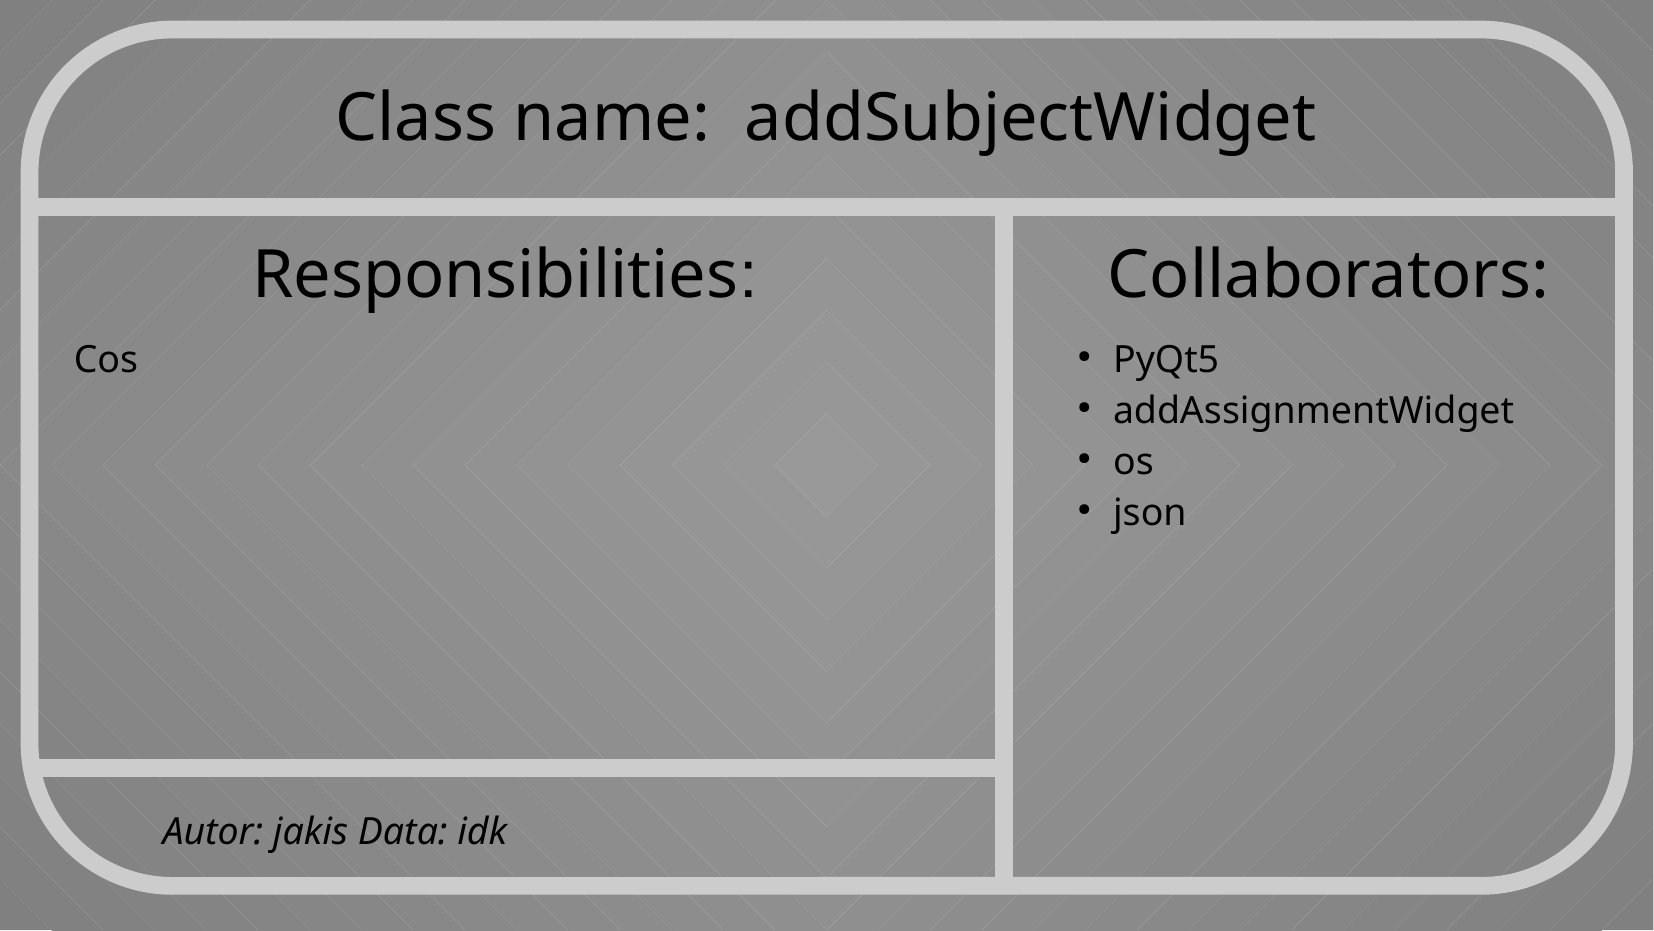

# Class name: addSubjectWidget
Responsibilities:
Collaborators:
Cos
PyQt5
addAssignmentWidget
os
json
Autor: jakis Data: idk